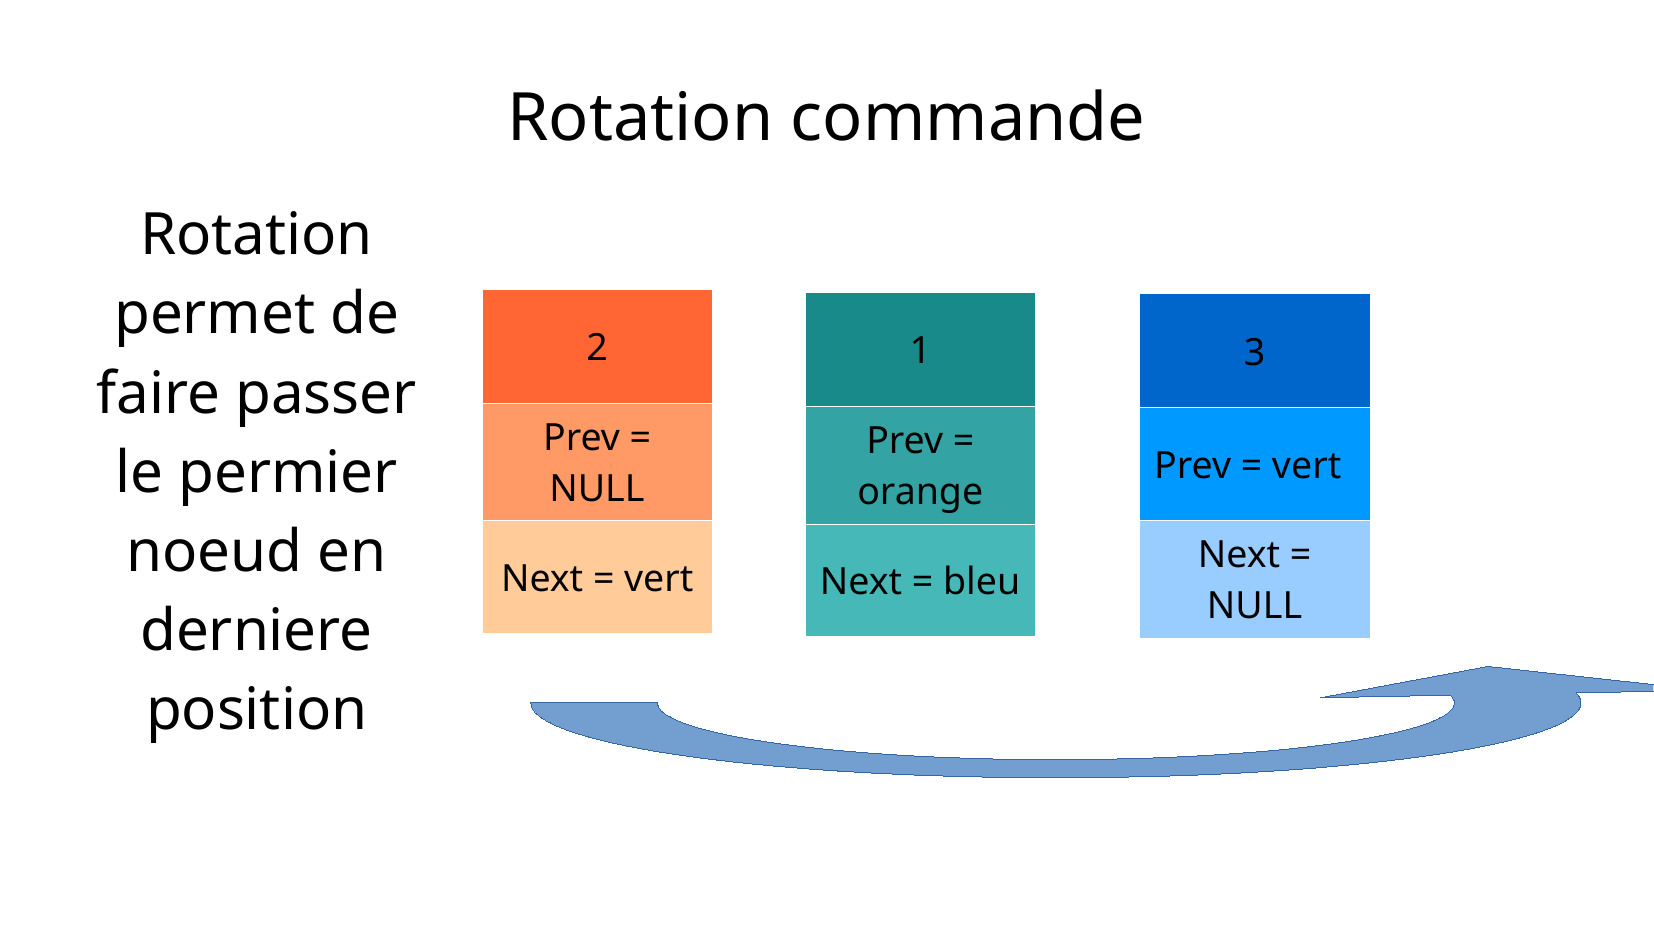

# Rotation commande
Rotation permet de faire passer le permier noeud en derniere position
| 2 |
| --- |
| Prev = NULL |
| Next = vert |
| 1 |
| --- |
| Prev = orange |
| Next = bleu |
| 3 |
| --- |
| Prev = vert |
| Next = NULL |